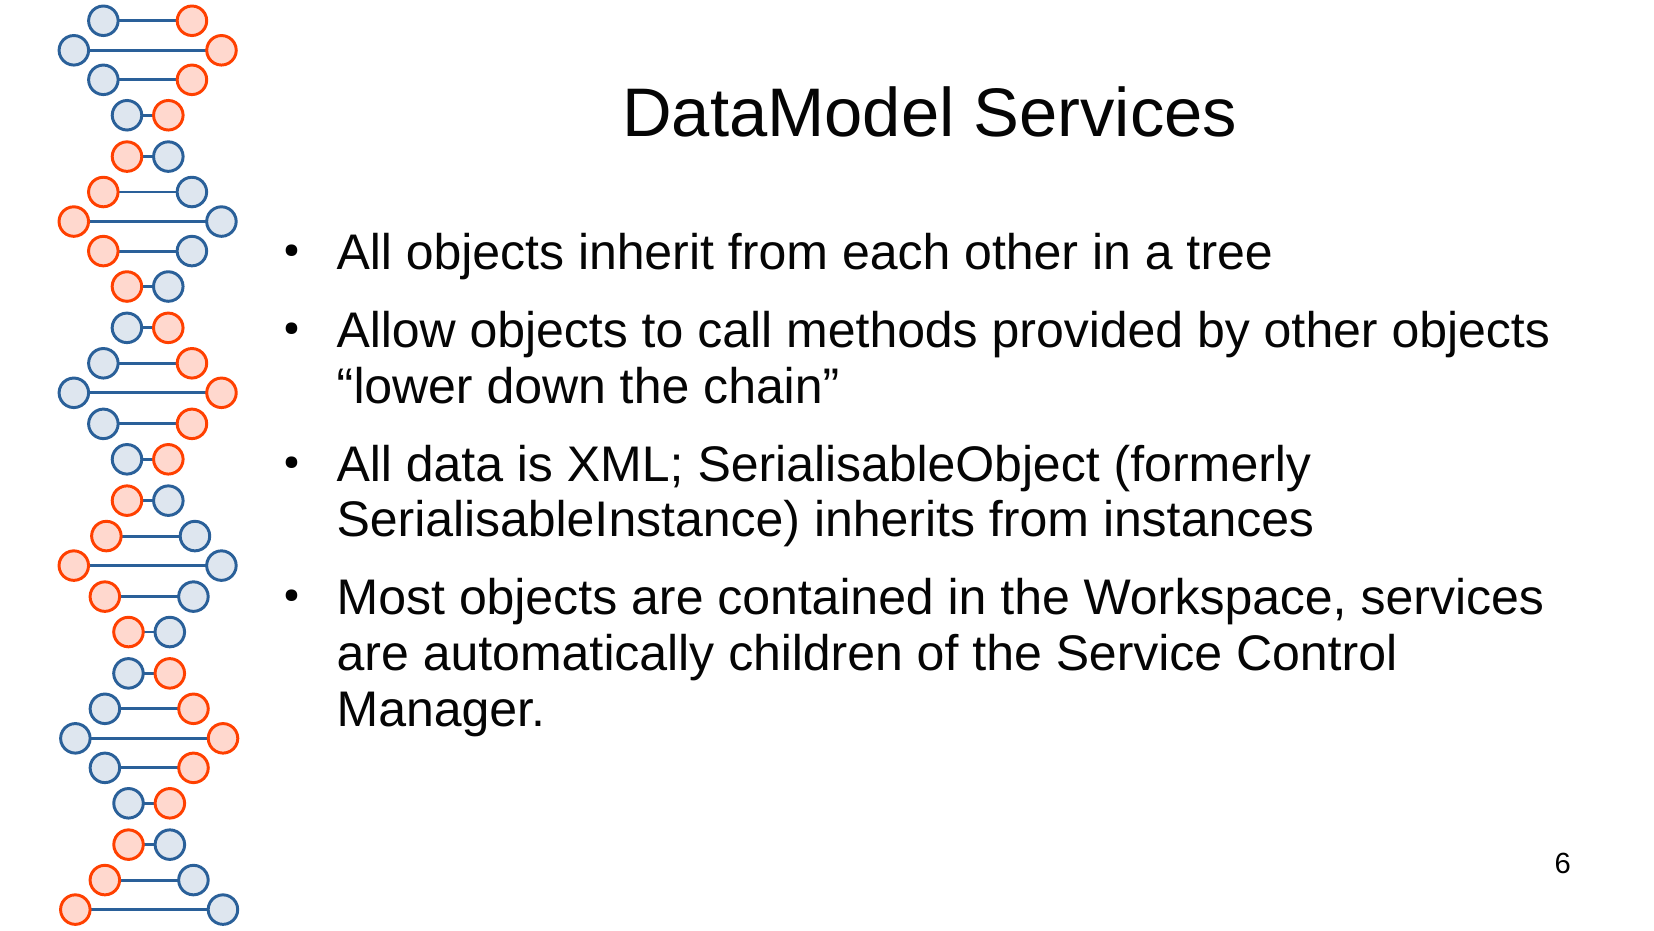

# DataModel Services
All objects inherit from each other in a tree
Allow objects to call methods provided by other objects “lower down the chain”
All data is XML; SerialisableObject (formerly SerialisableInstance) inherits from instances
Most objects are contained in the Workspace, services are automatically children of the Service Control Manager.
6